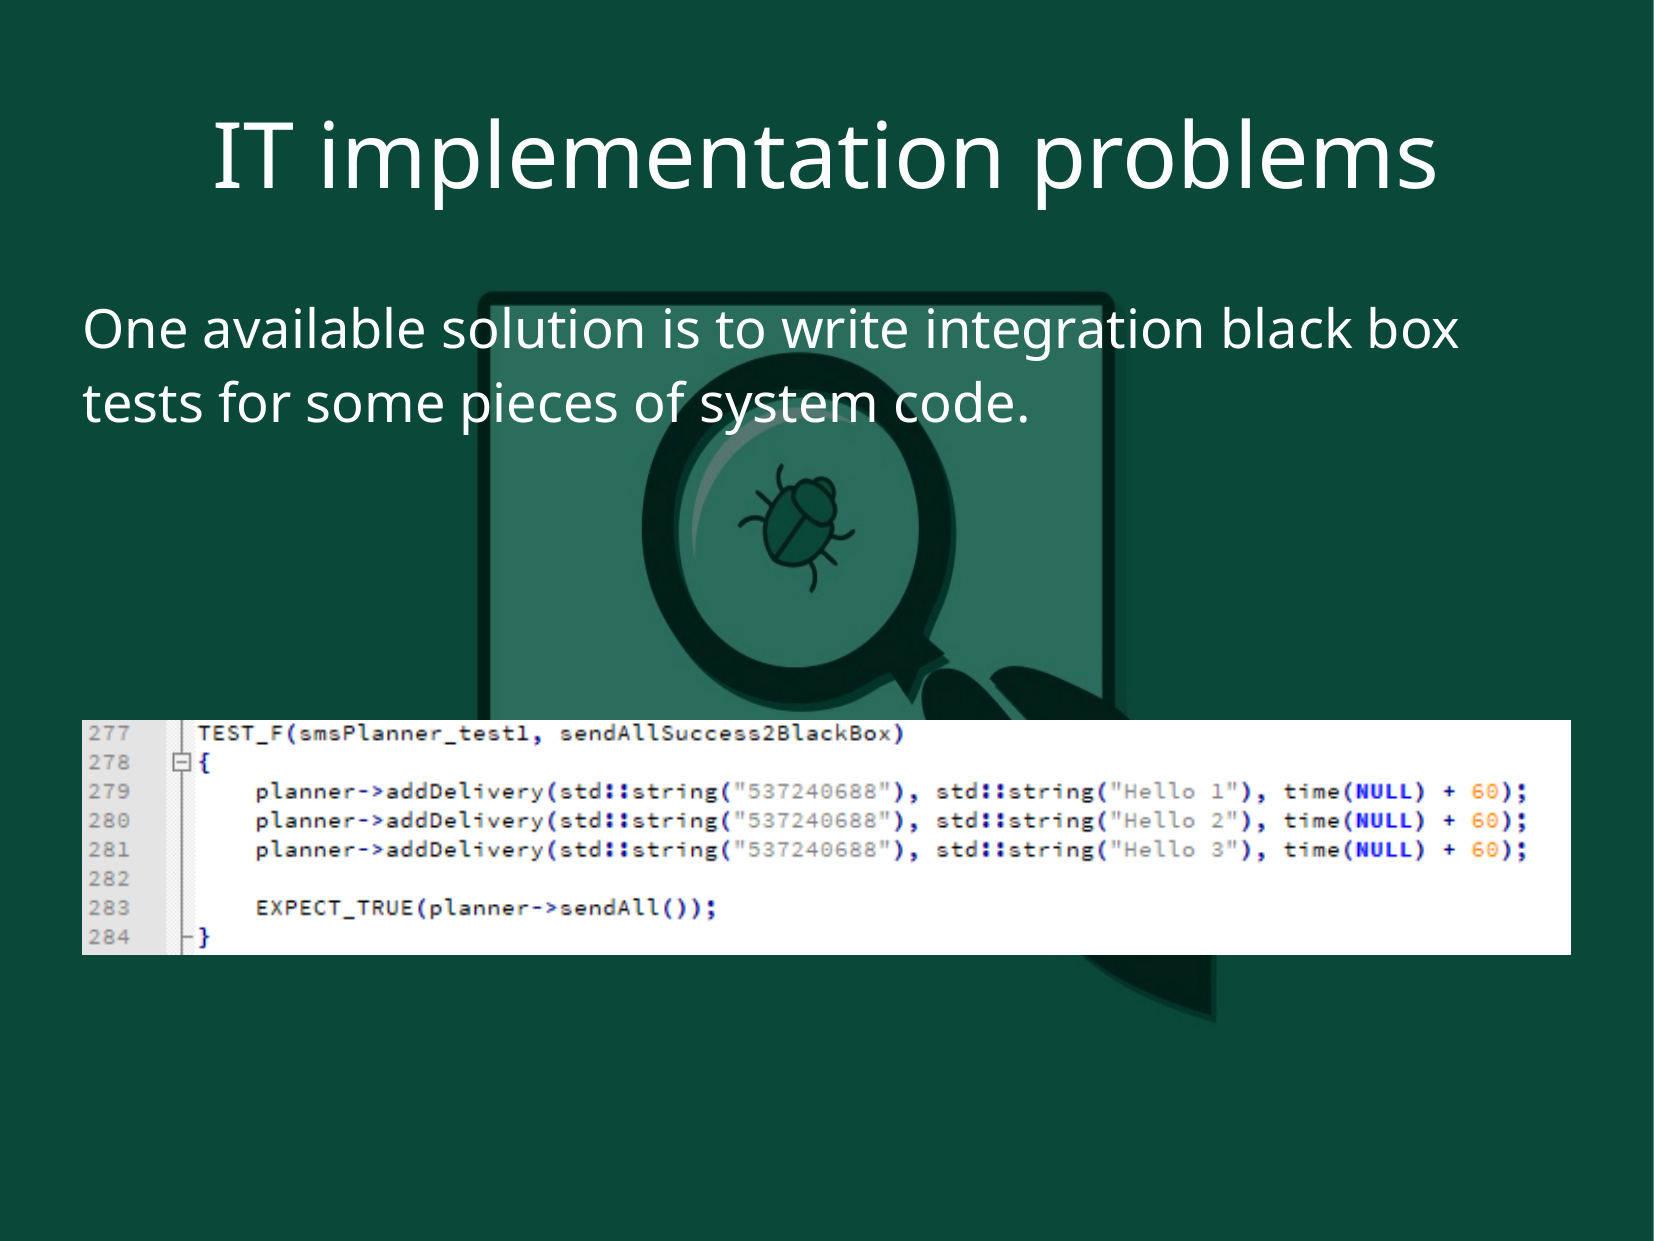

# IT implementation problems
One available solution is to write integration black box tests for some pieces of system code.